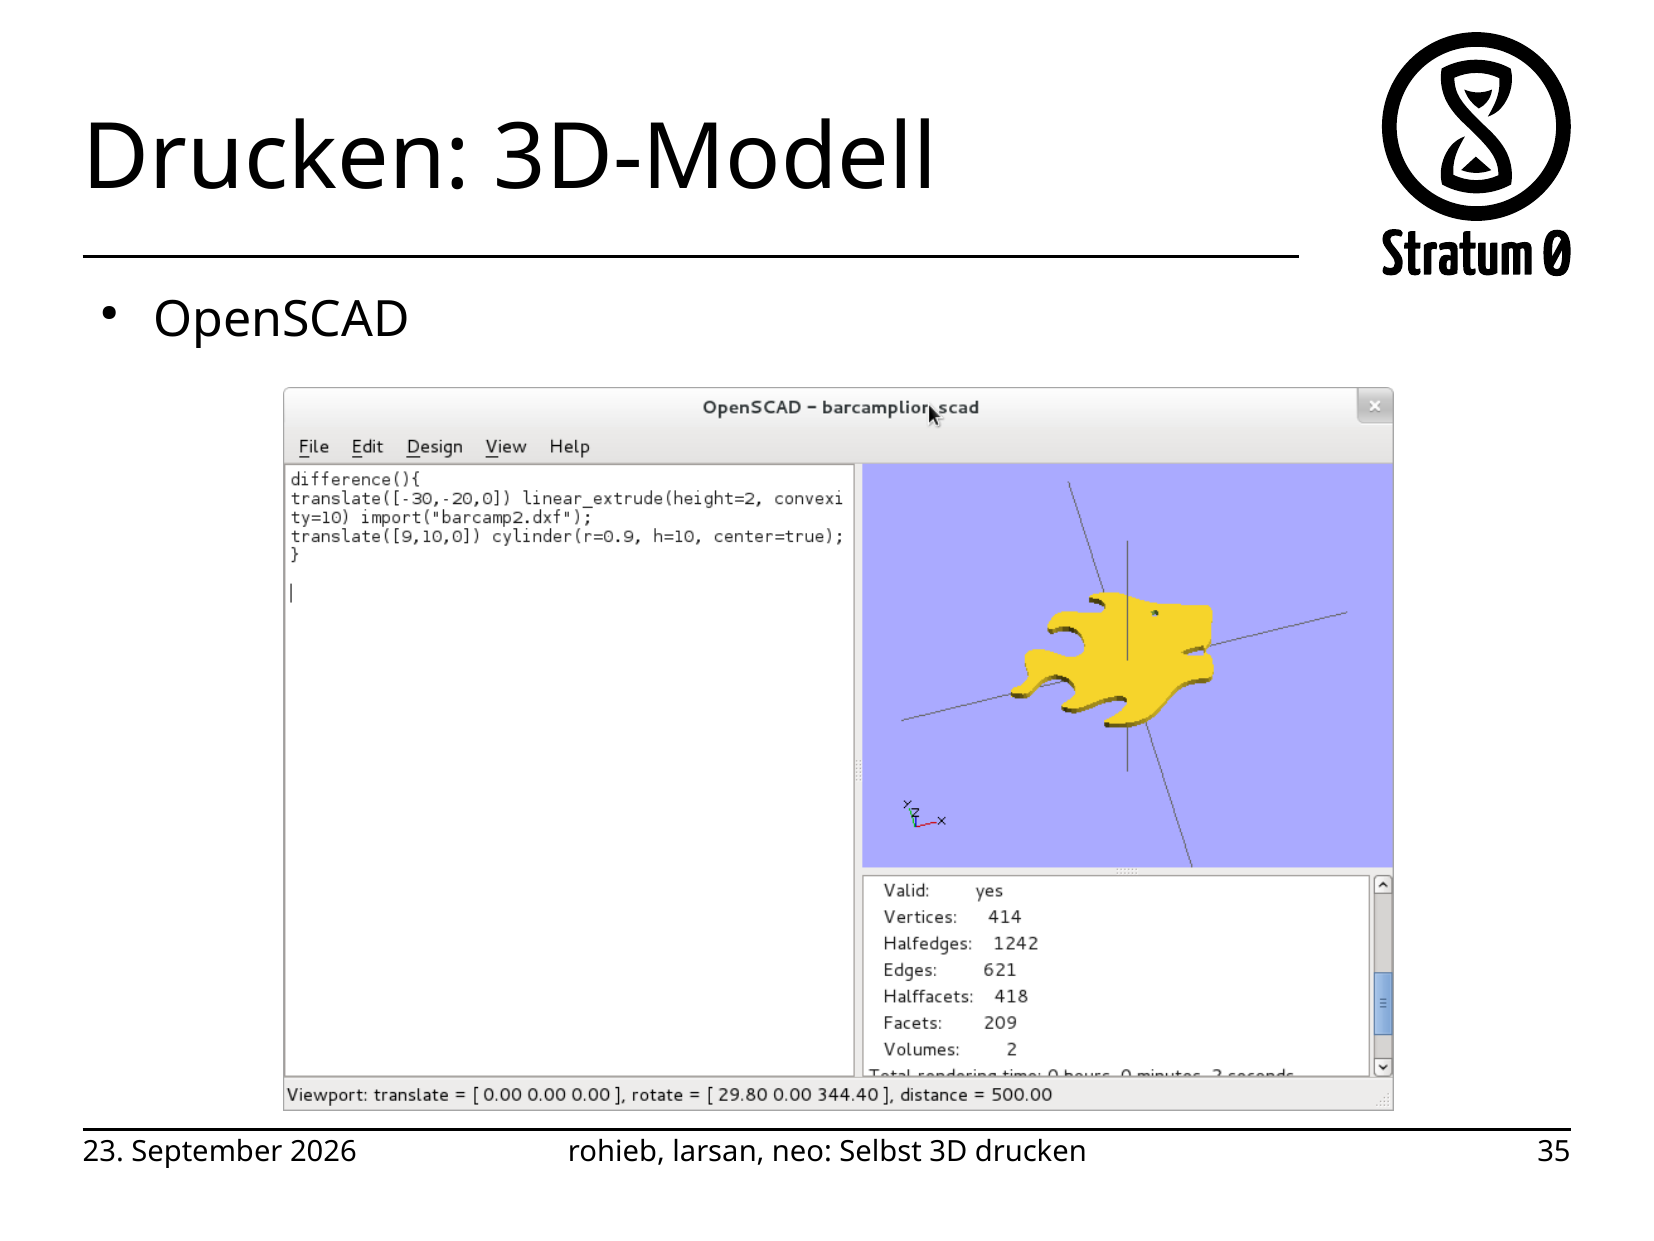

# Drucken: 3D-Modell
OpenSCAD
rohieb, larsan, neo: Selbst 3D drucken
35